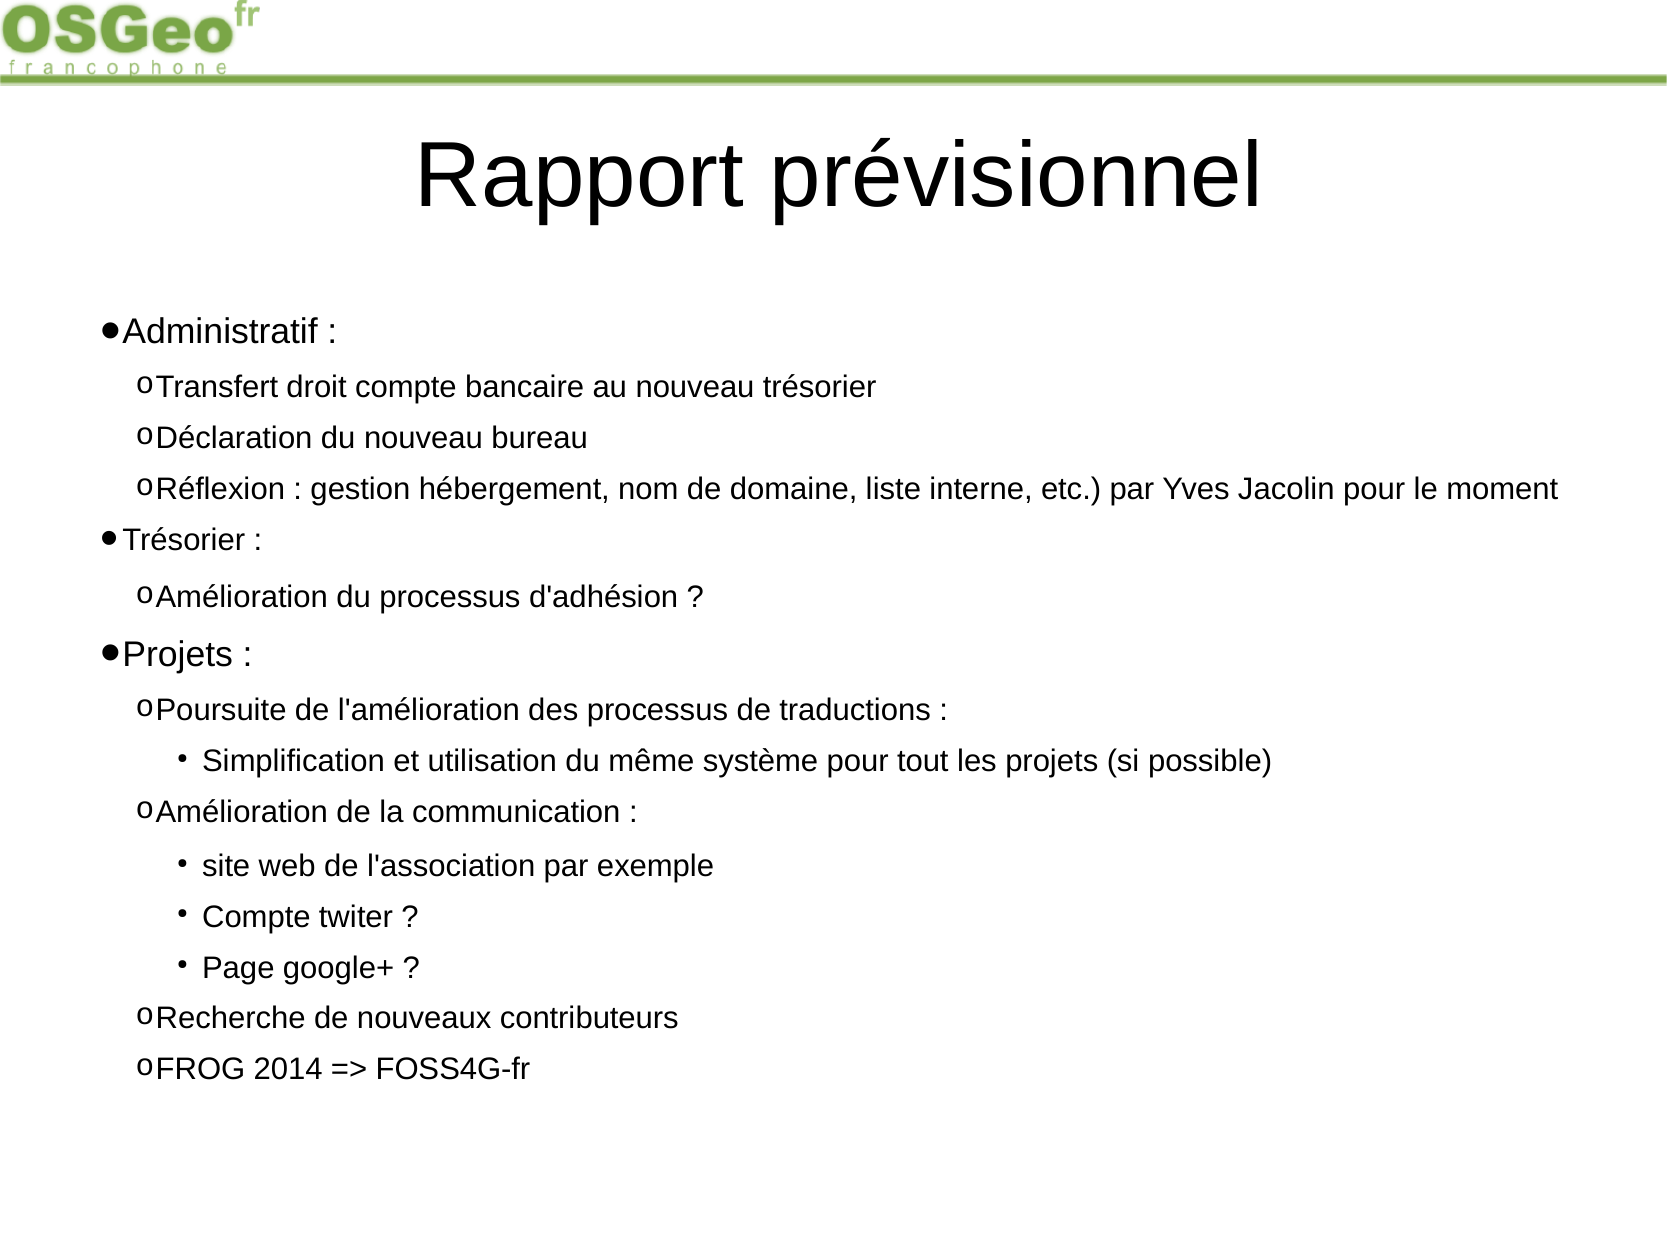

# Rapport prévisionnel
Administratif :
Transfert droit compte bancaire au nouveau trésorier
Déclaration du nouveau bureau
Réflexion : gestion hébergement, nom de domaine, liste interne, etc.) par Yves Jacolin pour le moment
Trésorier :
Amélioration du processus d'adhésion ?
Projets :
Poursuite de l'amélioration des processus de traductions :
Simplification et utilisation du même système pour tout les projets (si possible)
Amélioration de la communication :
site web de l'association par exemple
Compte twiter ?
Page google+ ?
Recherche de nouveaux contributeurs
FROG 2014 => FOSS4G-fr